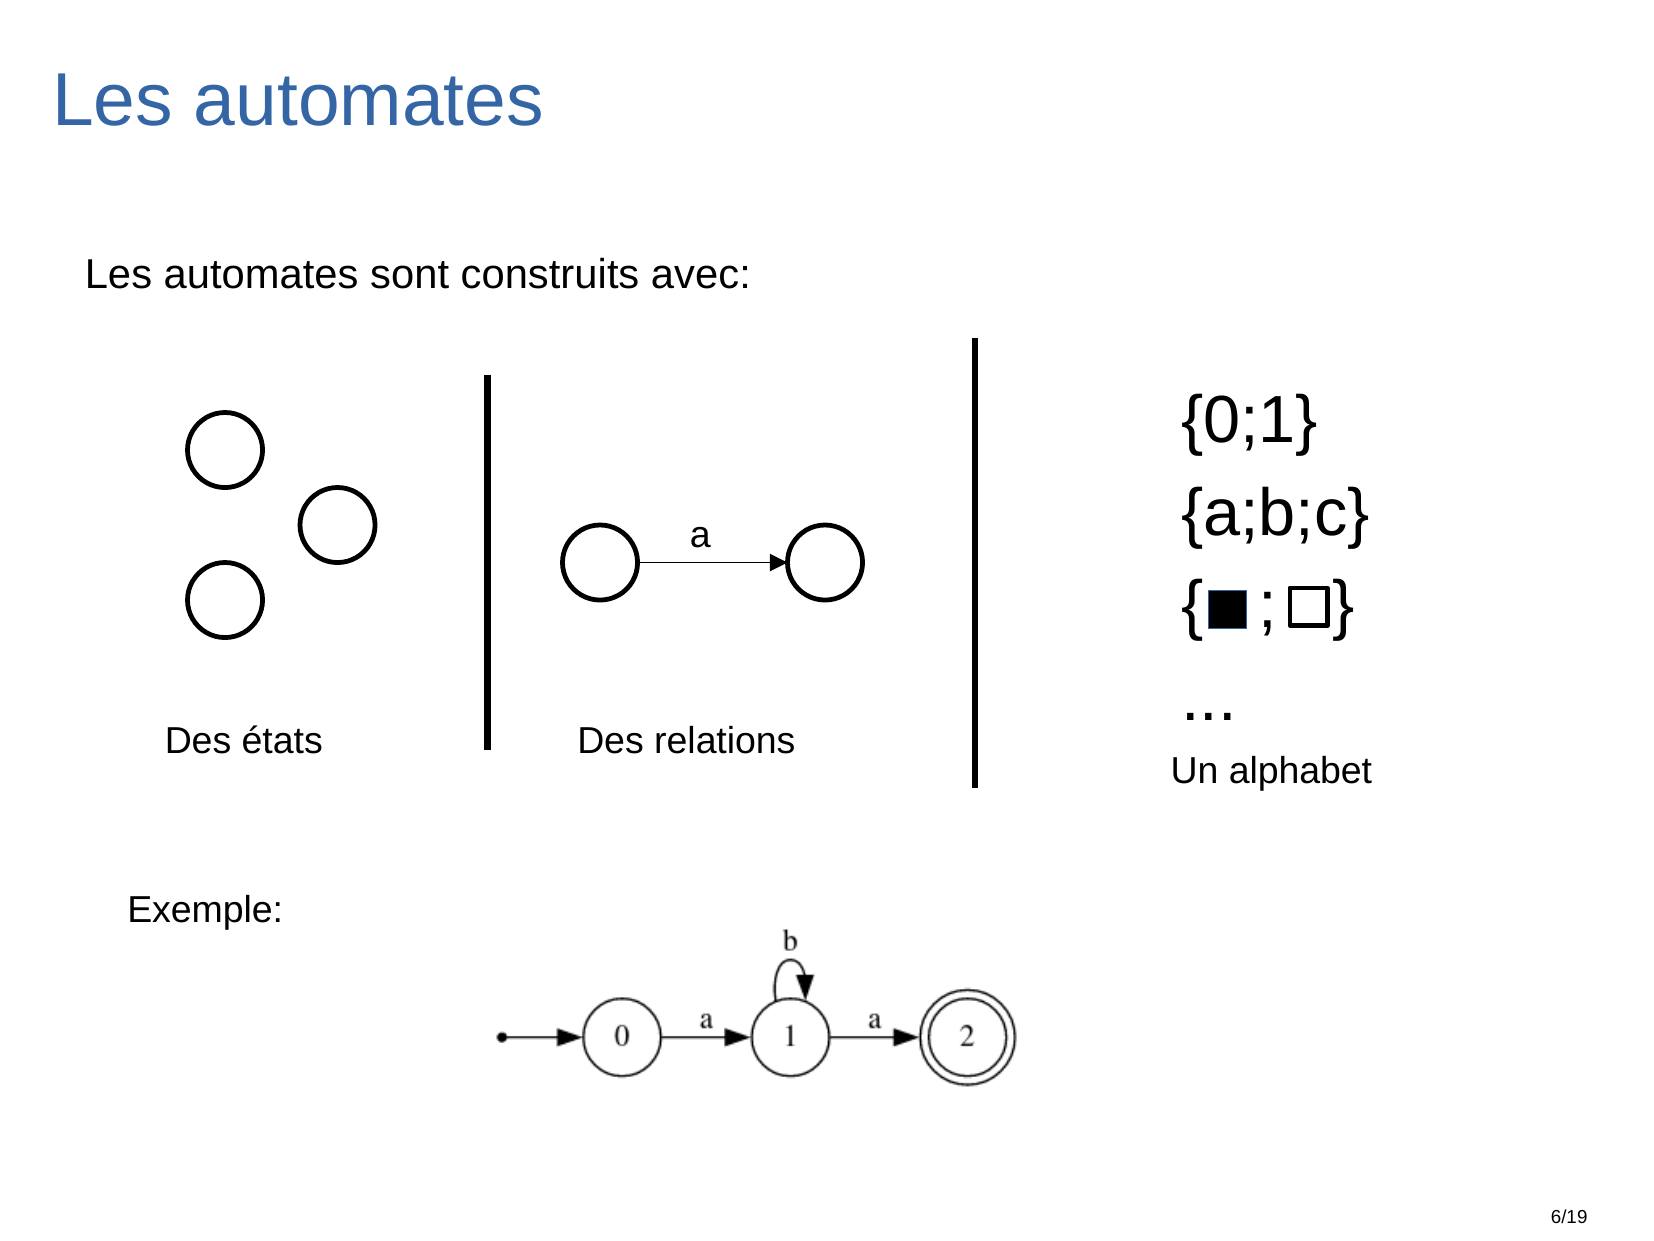

Les automates
Les automates sont construits avec:
{0;1}
{a;b;c}
{ ; }
...
a
Des états
Des relations
Un alphabet
Exemple:
6/19